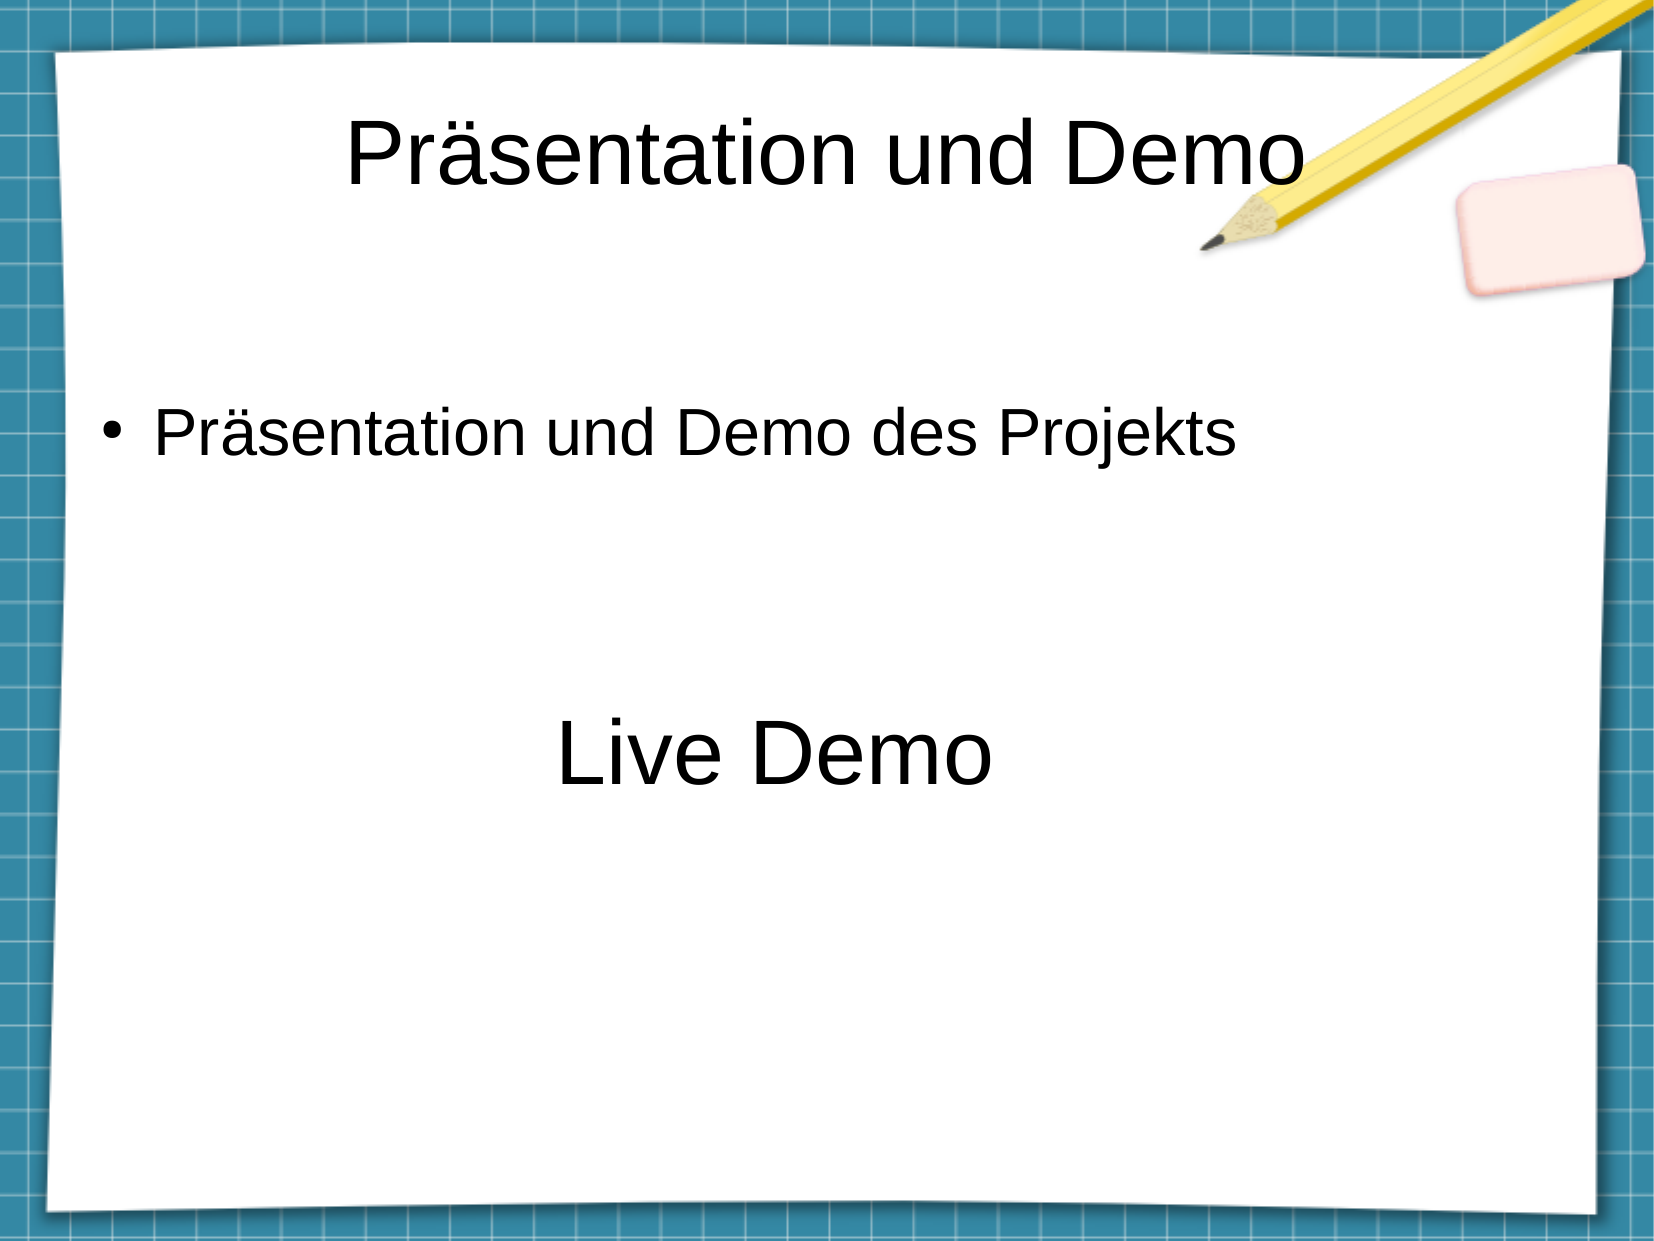

# Präsentation und Demo
Präsentation und Demo des Projekts
 Live Demo